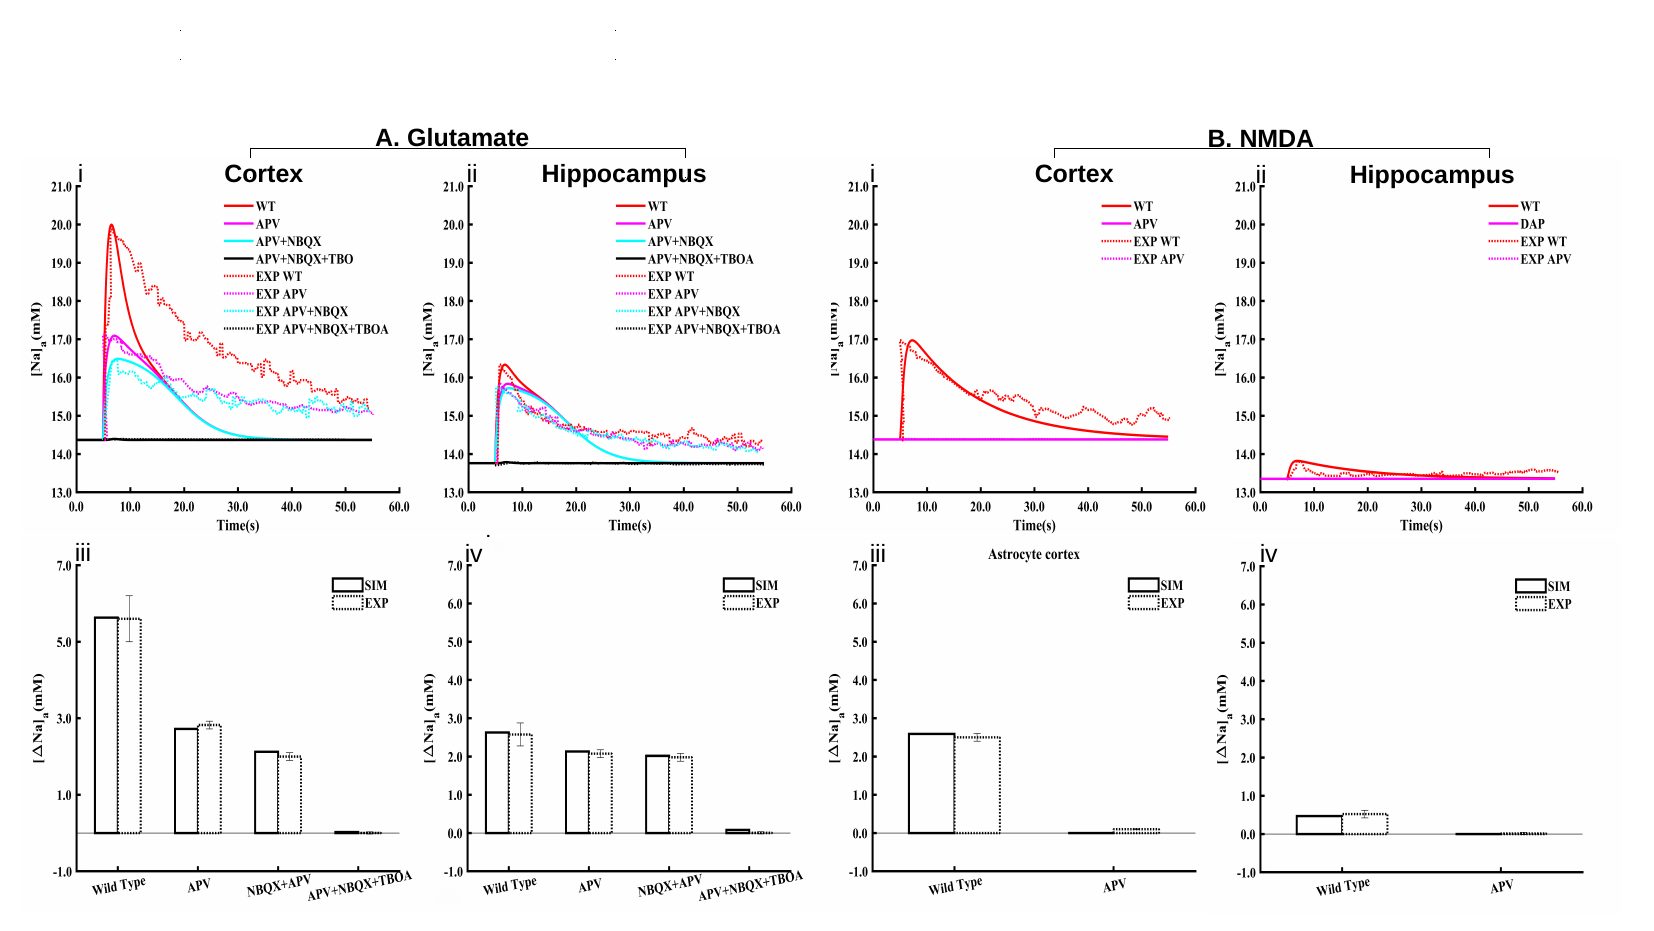

A. Glutamate
B. NMDA
ii
ii
i
i
Cortex
Hippocampus
Cortex
ii
Hippocampus
iv
iii
iv
iii
iv